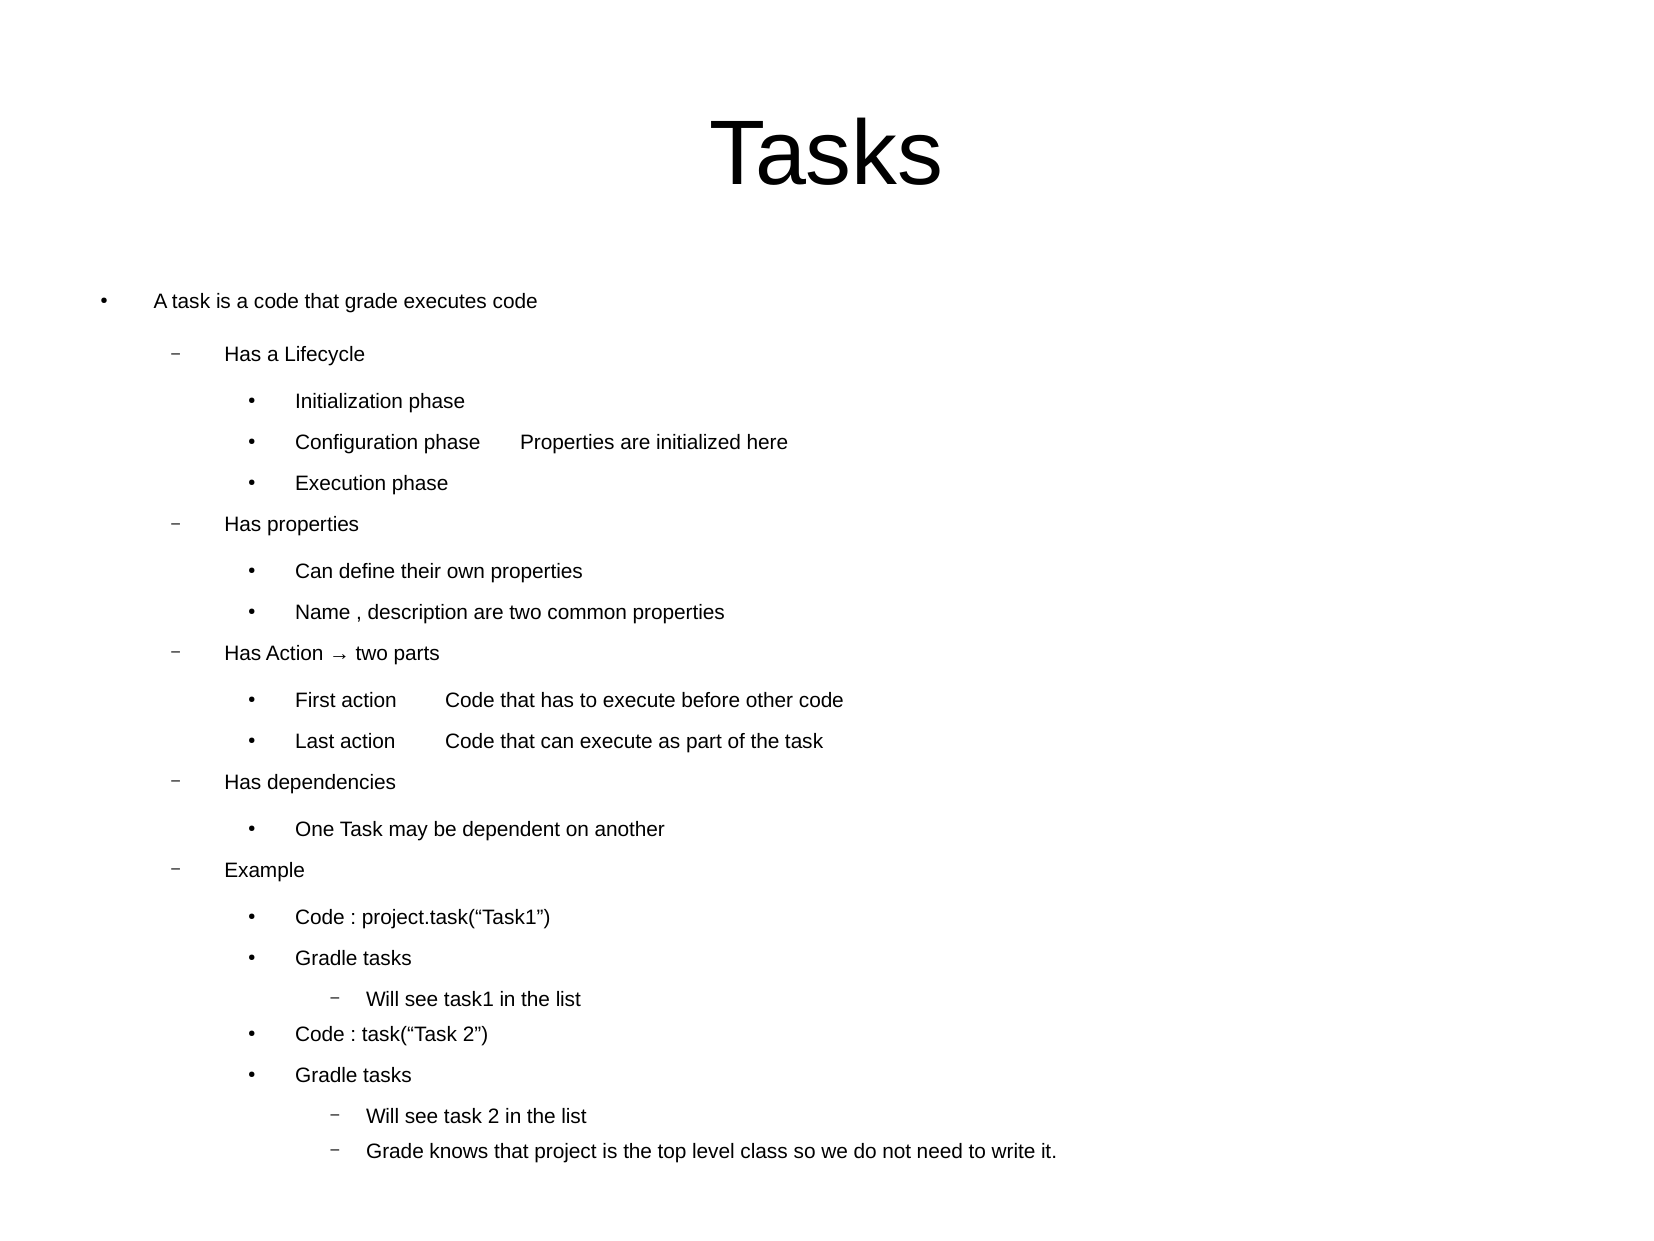

# Tasks
A task is a code that grade executes code
Has a Lifecycle
Initialization phase
Configuration phase	Properties are initialized here
Execution phase
Has properties
Can define their own properties
Name , description are two common properties
Has Action → two parts
First action	Code that has to execute before other code
Last action	Code that can execute as part of the task
Has dependencies
One Task may be dependent on another
Example
Code : project.task(“Task1”)
Gradle tasks
Will see task1 in the list
Code : task(“Task 2”)
Gradle tasks
Will see task 2 in the list
Grade knows that project is the top level class so we do not need to write it.